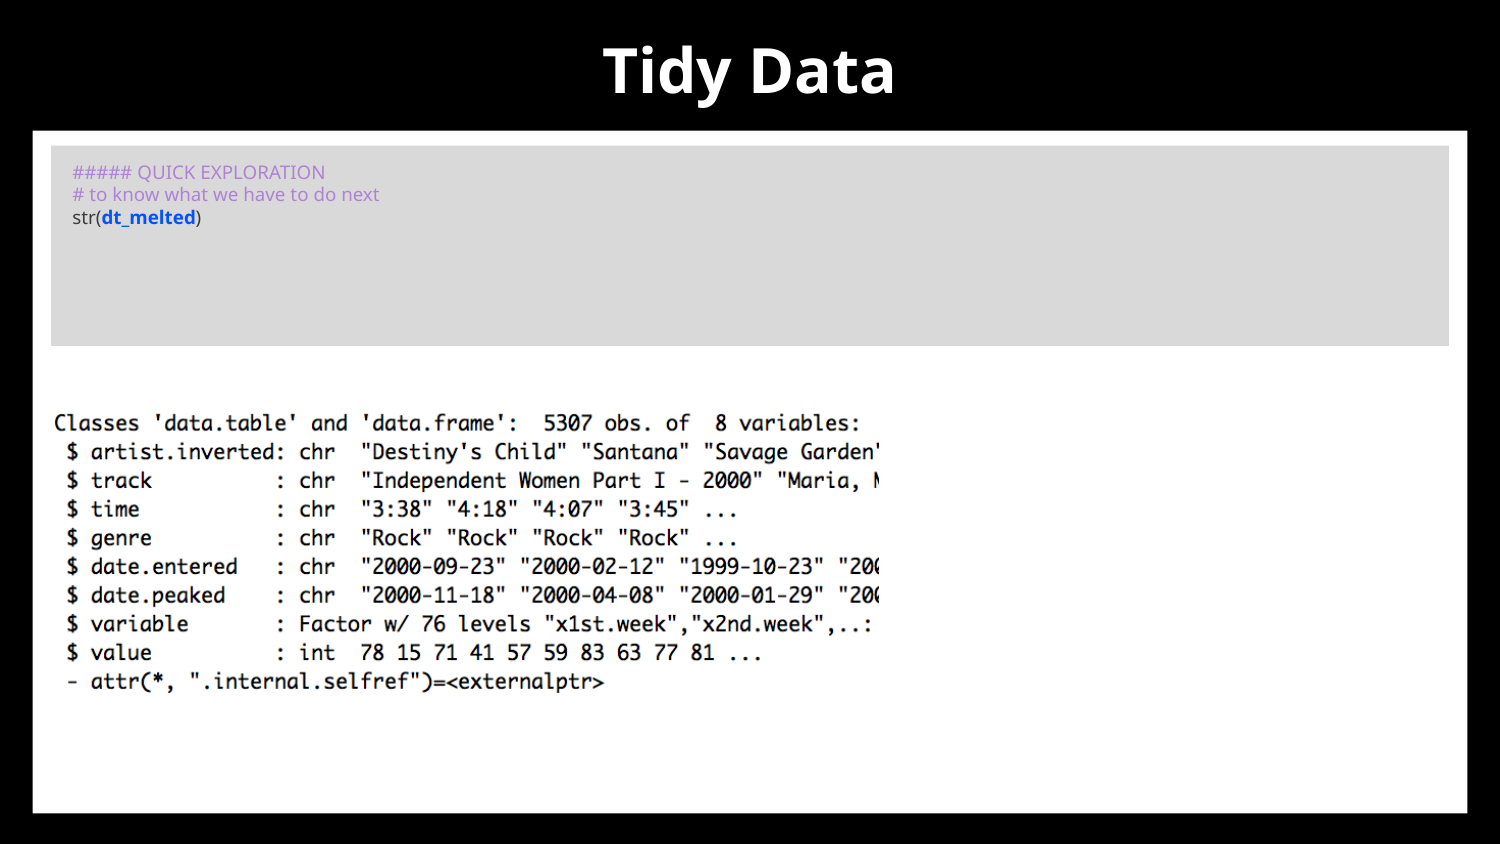

Tidy Data
##### QUICK EXPLORATION # to know what we have to do next str(dt_melted)